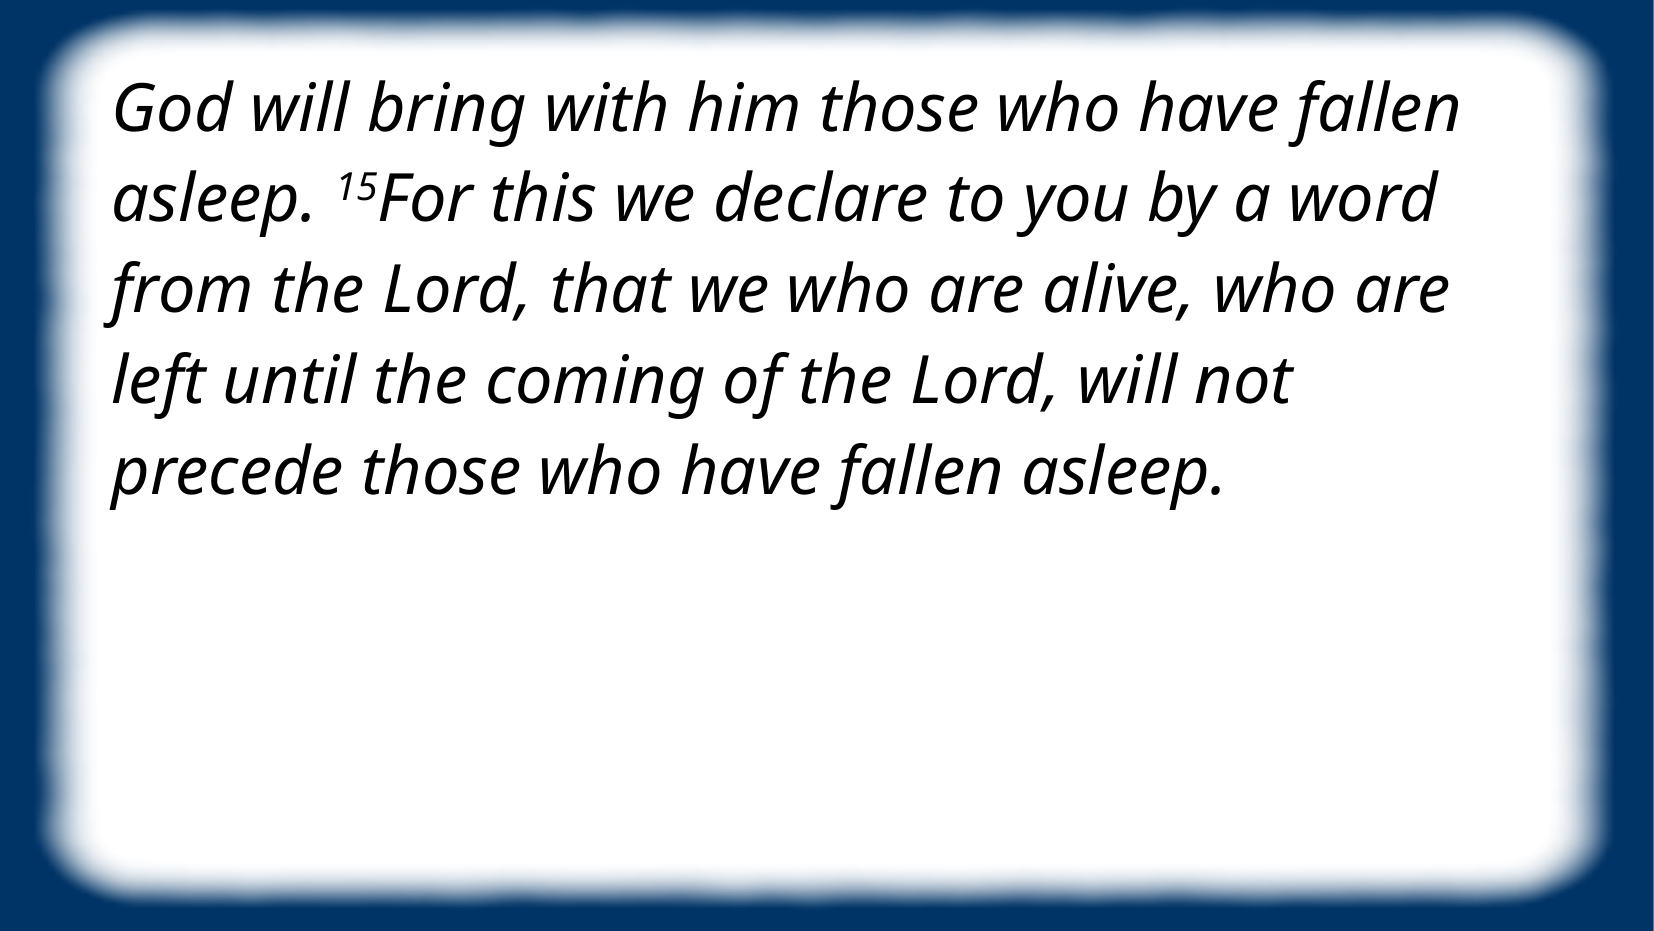

God will bring with him those who have fallen asleep. 15For this we declare to you by a word from the Lord, that we who are alive, who are
left until the coming of the Lord, will not
precede those who have fallen asleep.